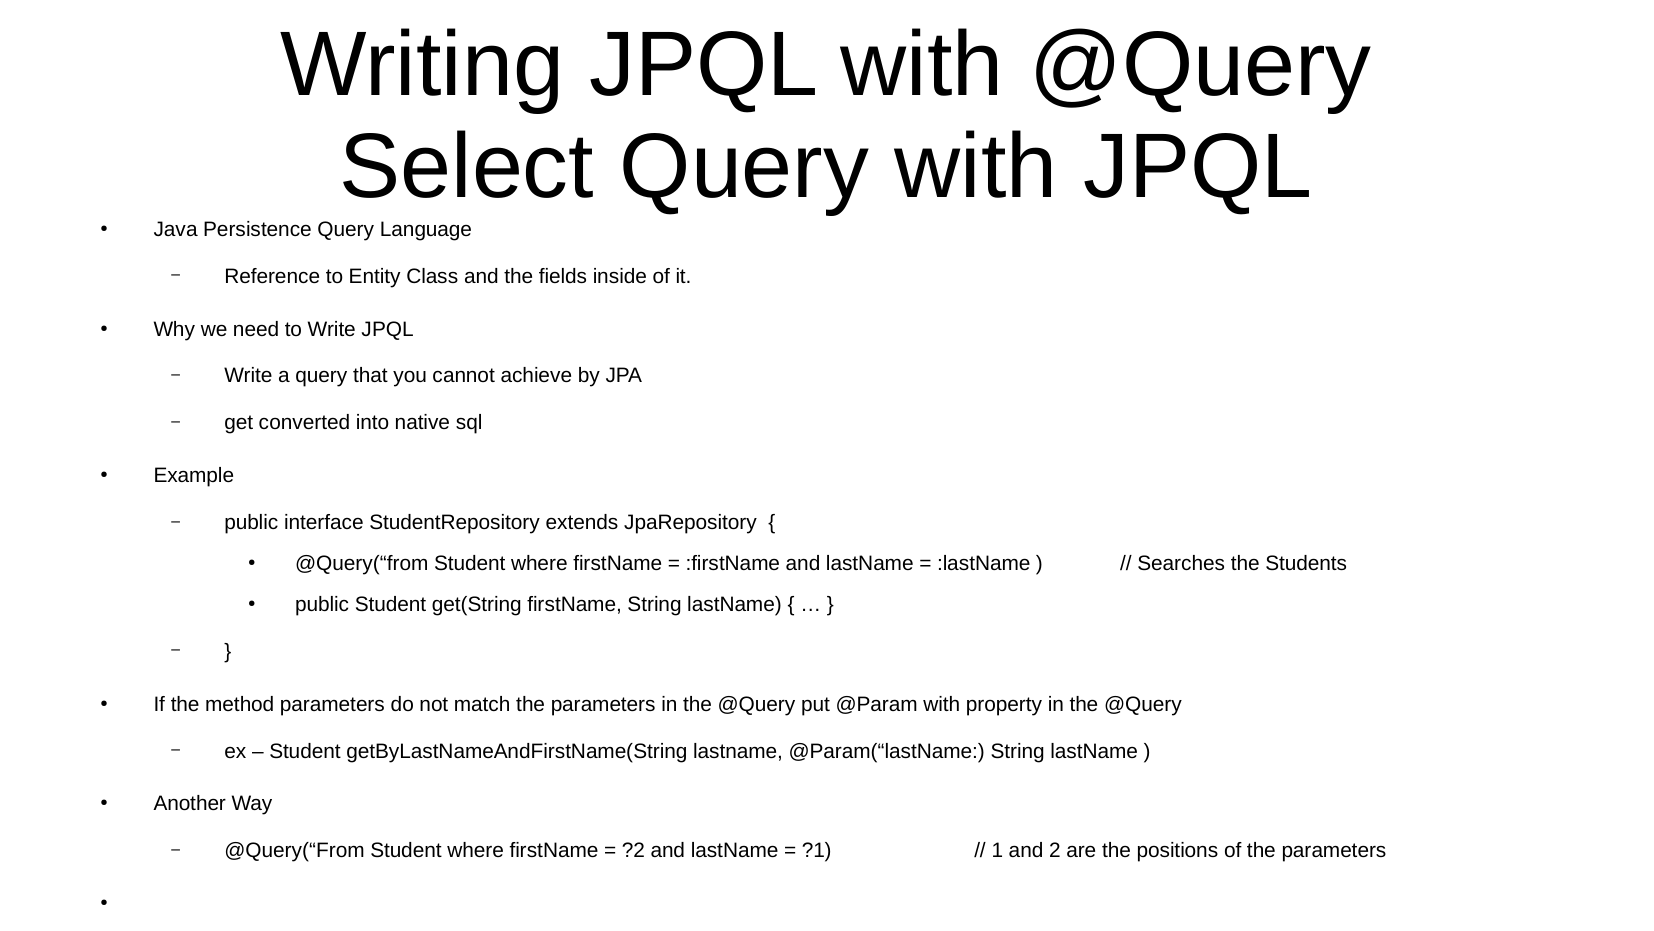

# Writing JPQL with @Query Select Query with JPQL
Java Persistence Query Language
Reference to Entity Class and the fields inside of it.
Why we need to Write JPQL
Write a query that you cannot achieve by JPA
get converted into native sql
Example
public interface StudentRepository extends JpaRepository {
@Query(“from Student where firstName = :firstName and lastName = :lastName ) 	// Searches the Students
public Student get(String firstName, String lastName) { … }
}
If the method parameters do not match the parameters in the @Query put @Param with property in the @Query
ex – Student getByLastNameAndFirstName(String lastname, @Param(“lastName:) String lastName )
Another Way
@Query(“From Student where firstName = ?2 and lastName = ?1)		// 1 and 2 are the positions of the parameters